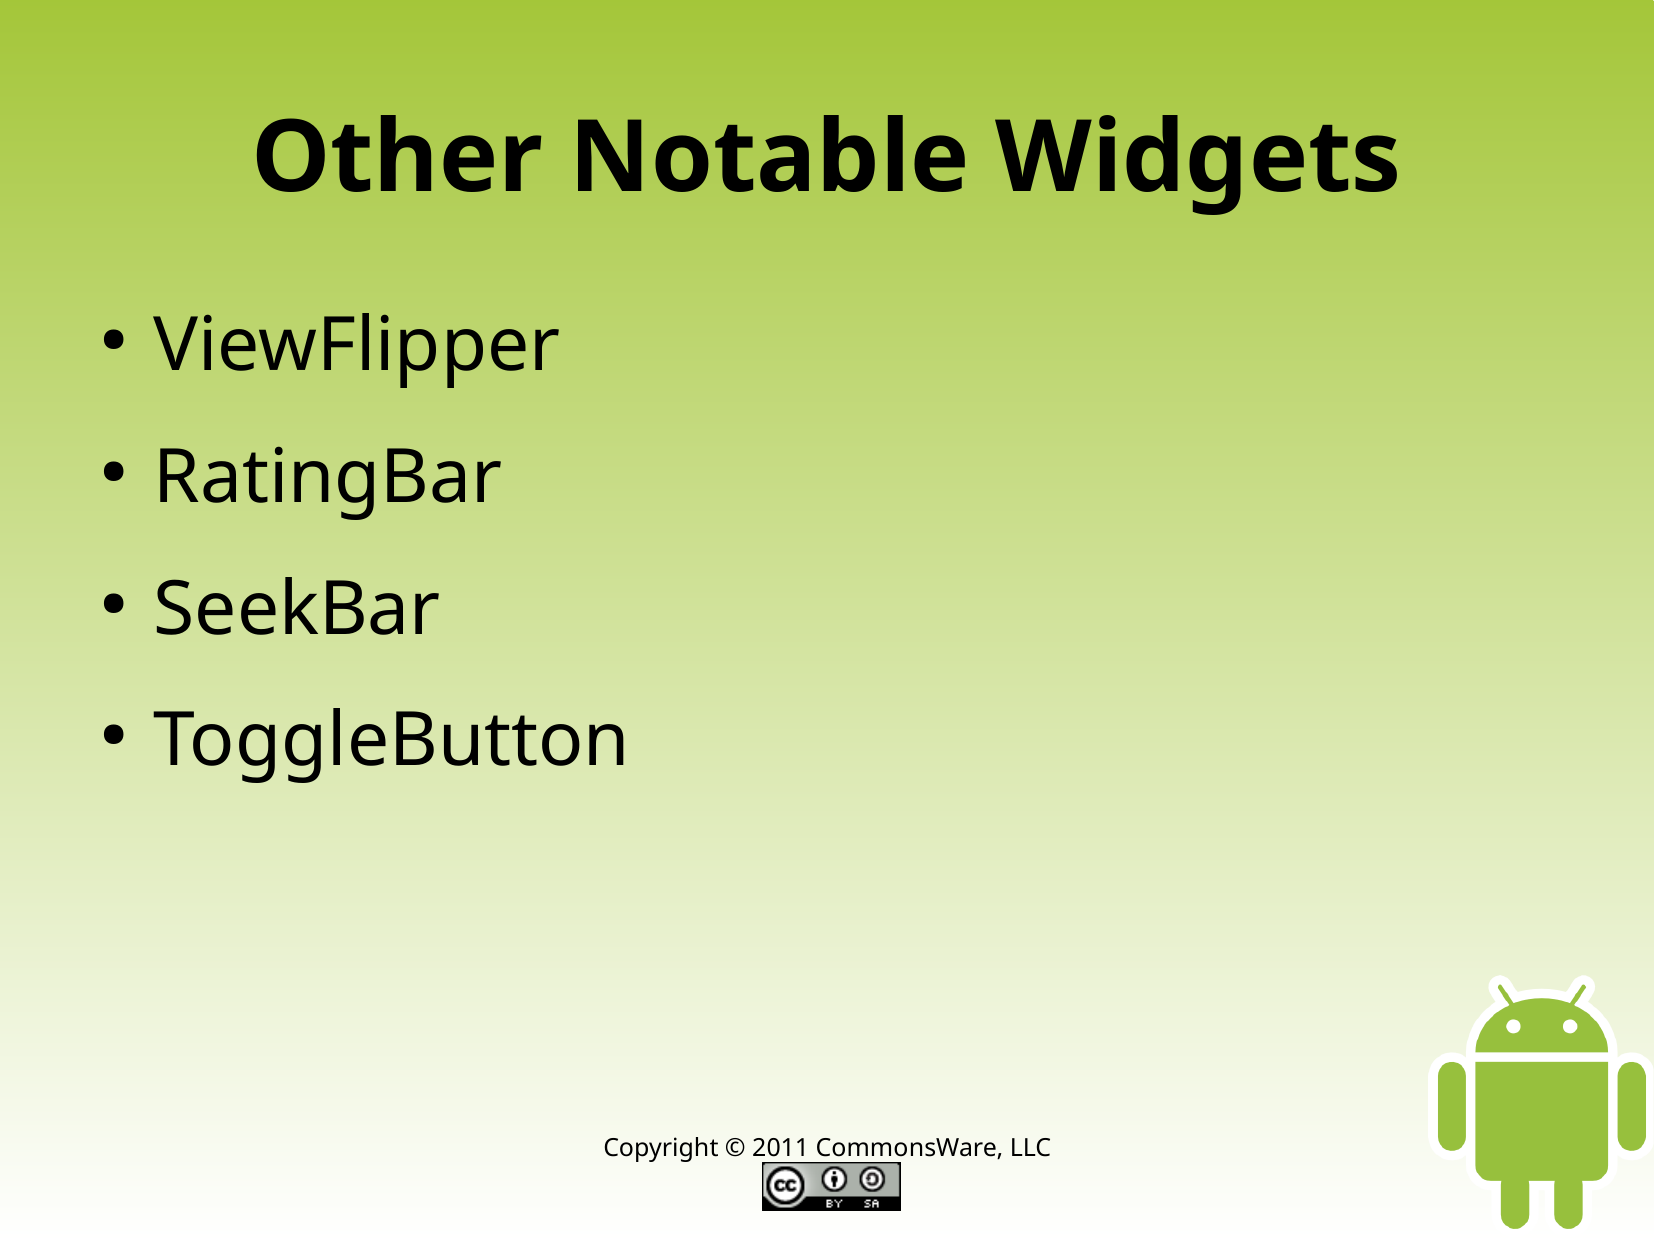

# Other Notable Widgets
ViewFlipper
RatingBar
SeekBar
ToggleButton